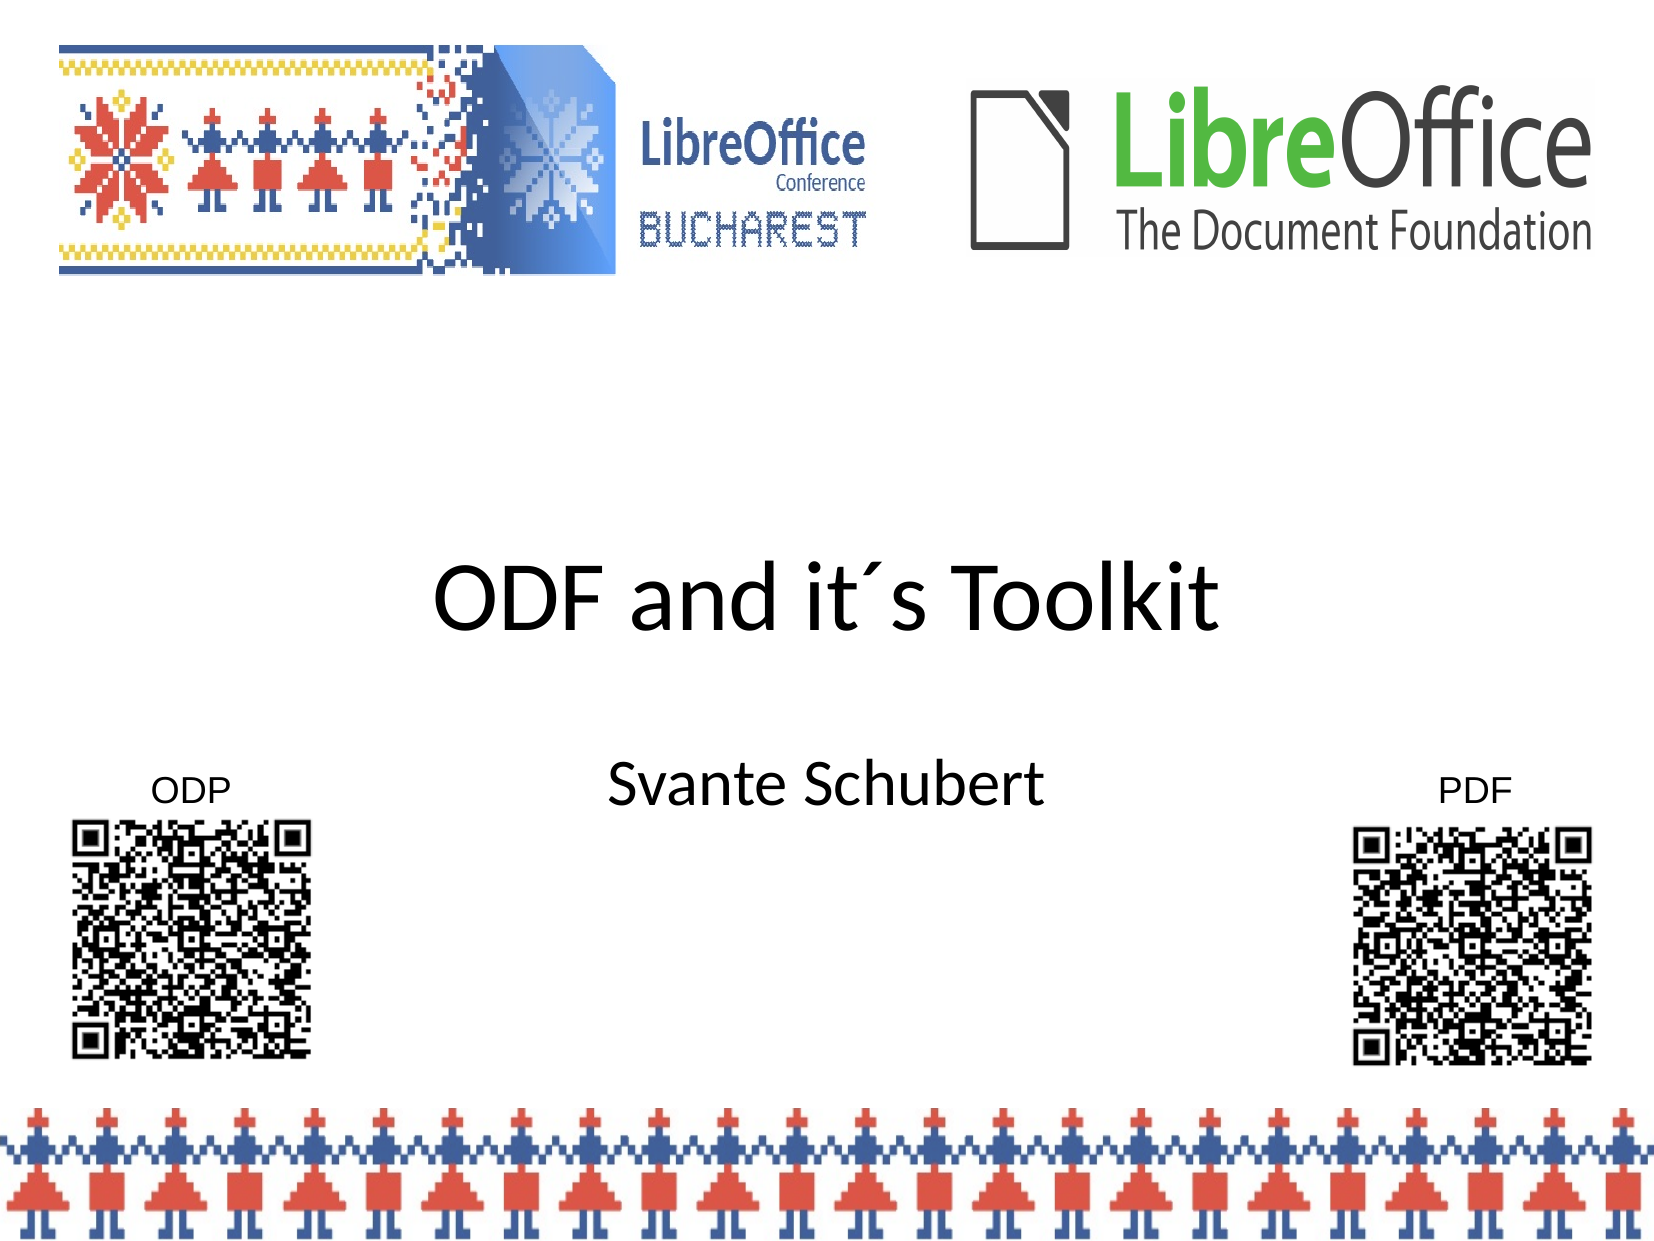

# ODF and it´s Toolkit
Svante Schubert
ODP
PDF